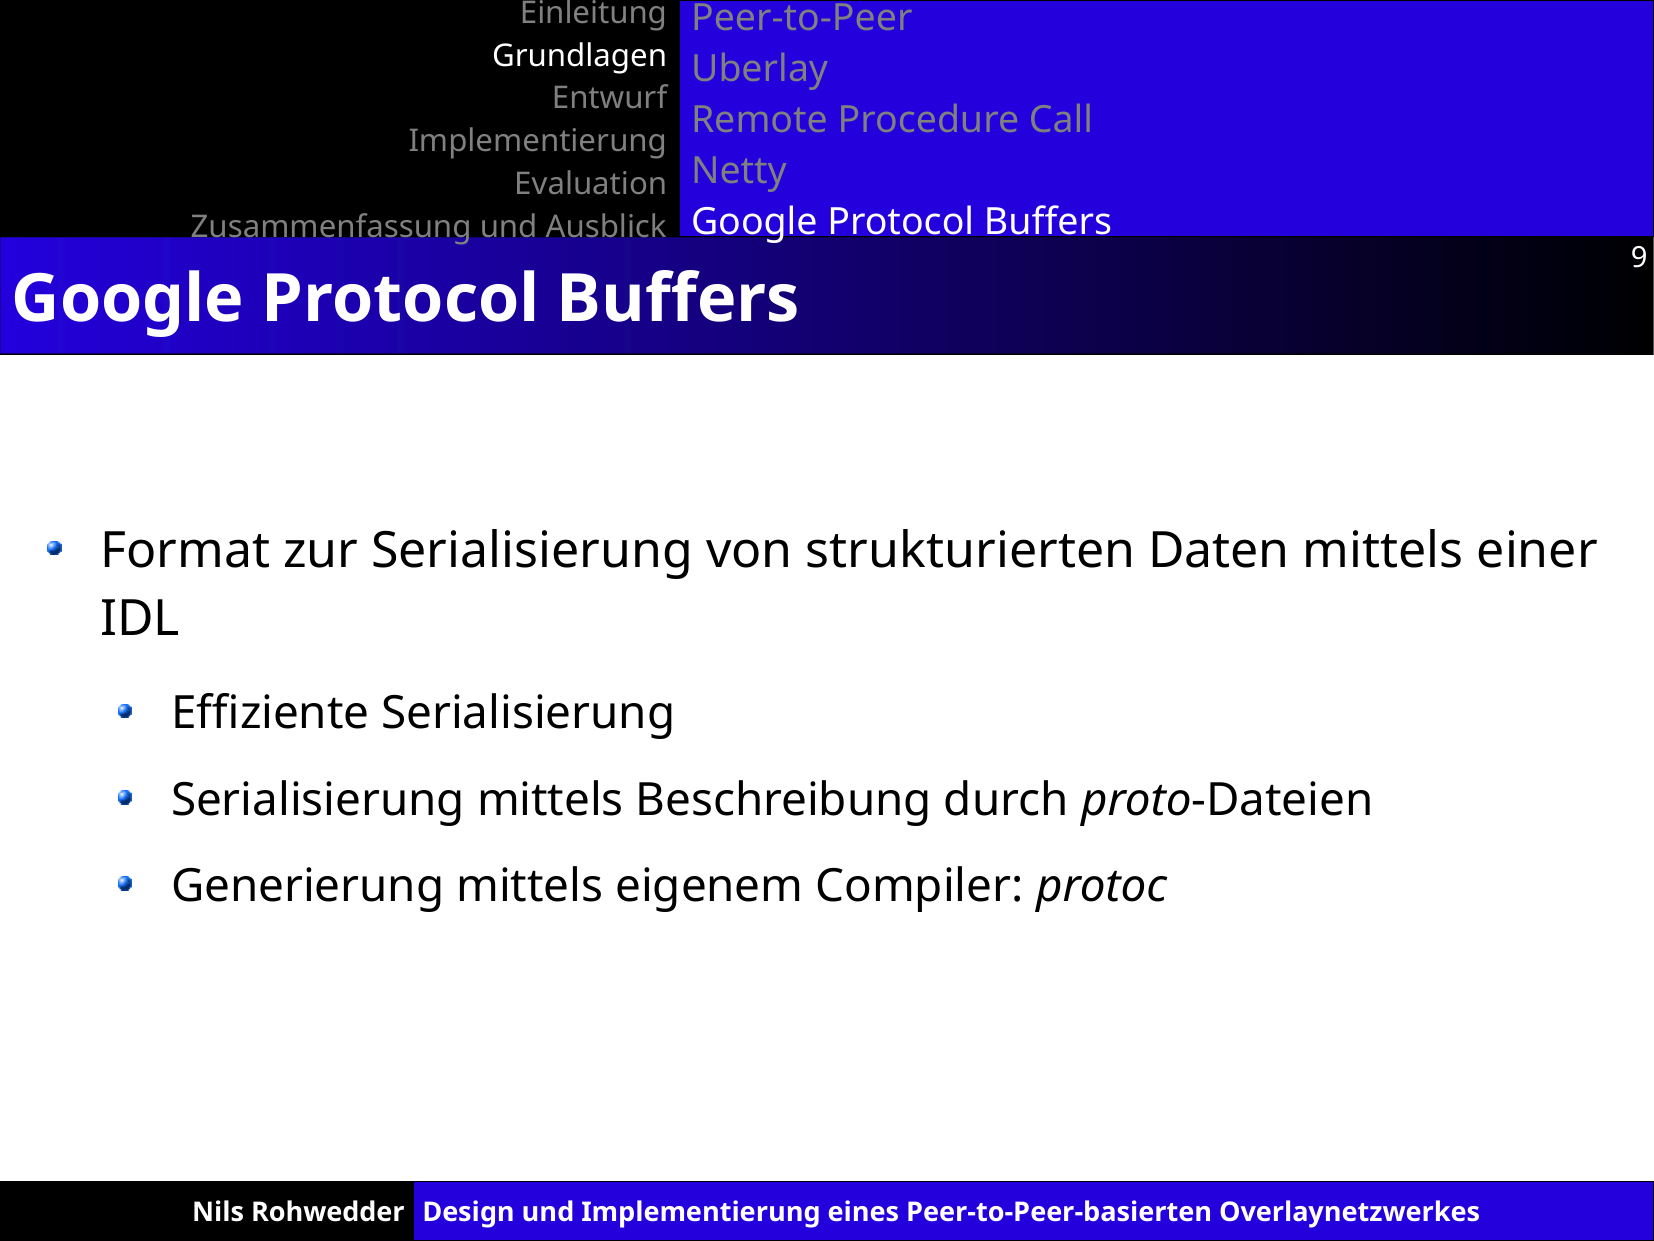

# Google Protocol Buffers
9
Format zur Serialisierung von strukturierten Daten mittels einer IDL
Effiziente Serialisierung
Serialisierung mittels Beschreibung durch proto-Dateien
Generierung mittels eigenem Compiler: protoc